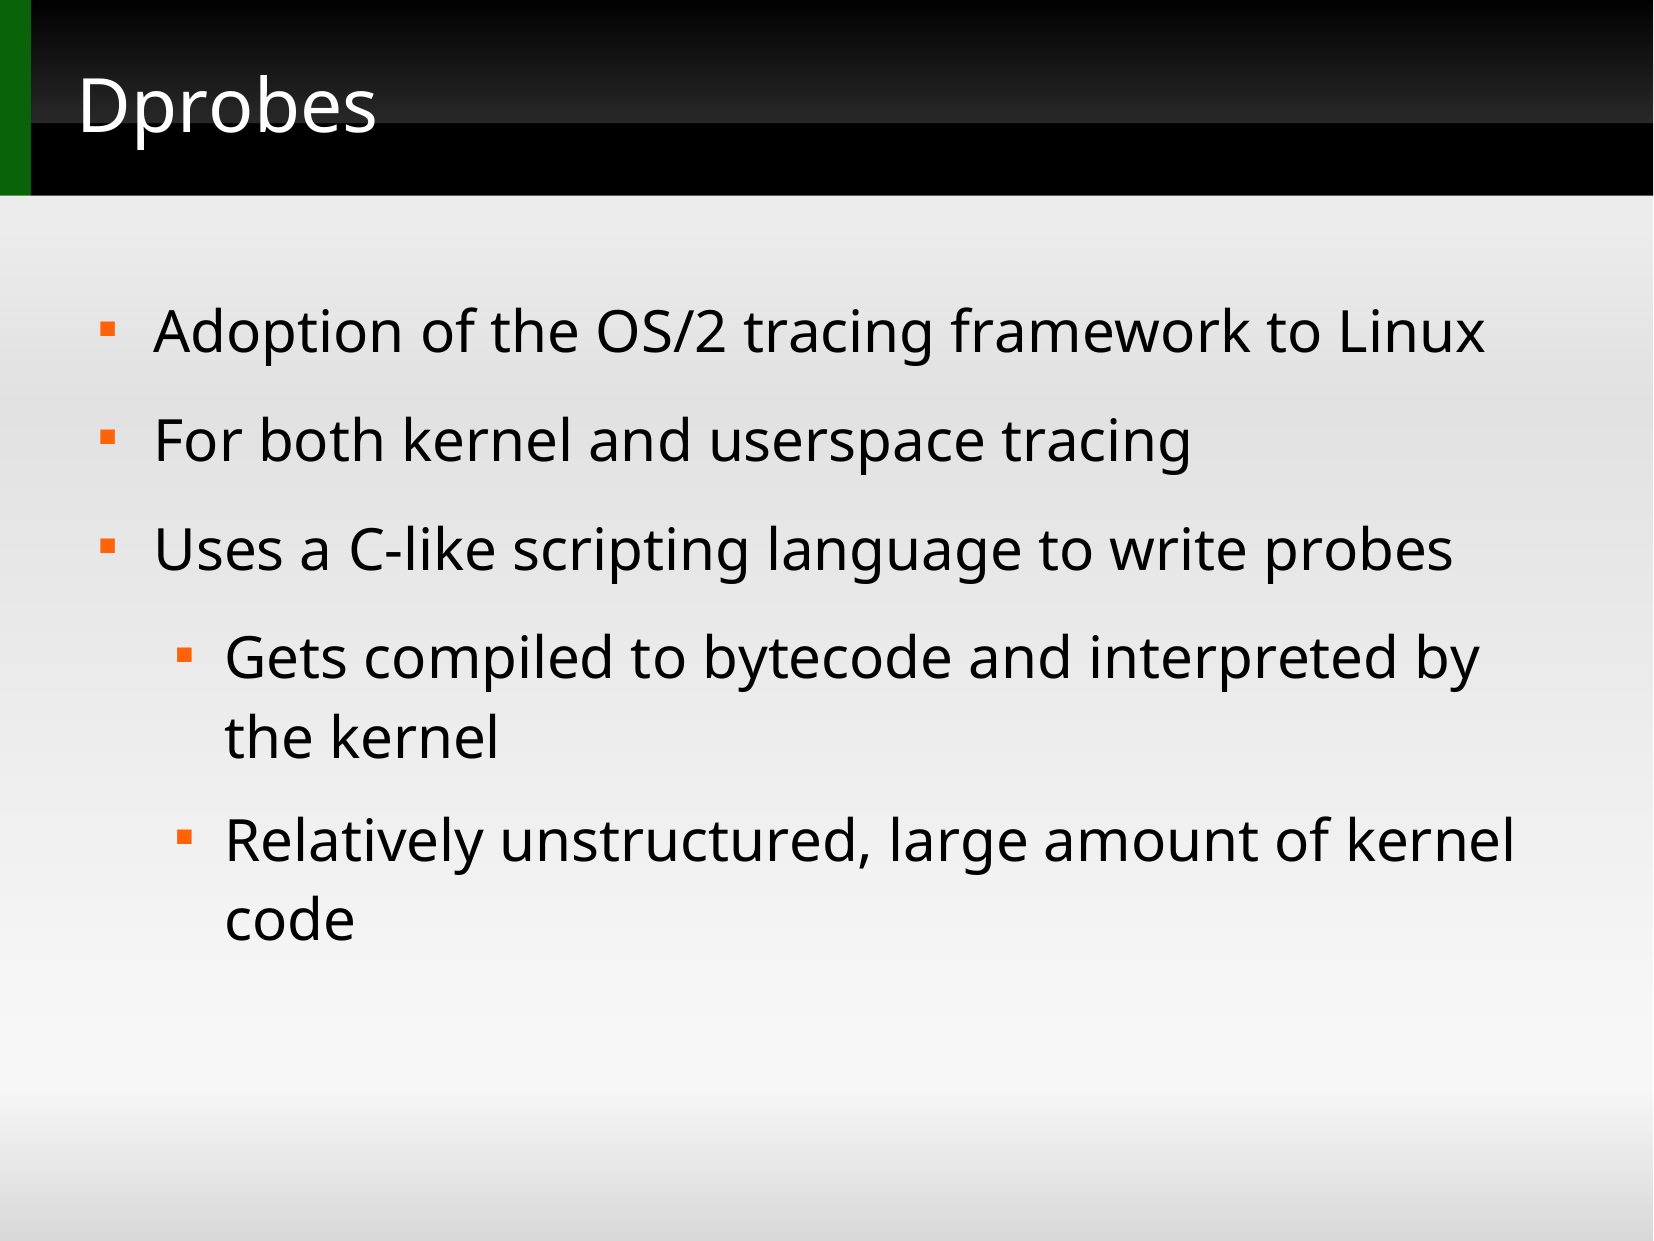

# Dprobes
Adoption of the OS/2 tracing framework to Linux
For both kernel and userspace tracing
Uses a C-like scripting language to write probes
Gets compiled to bytecode and interpreted by the kernel
Relatively unstructured, large amount of kernel code